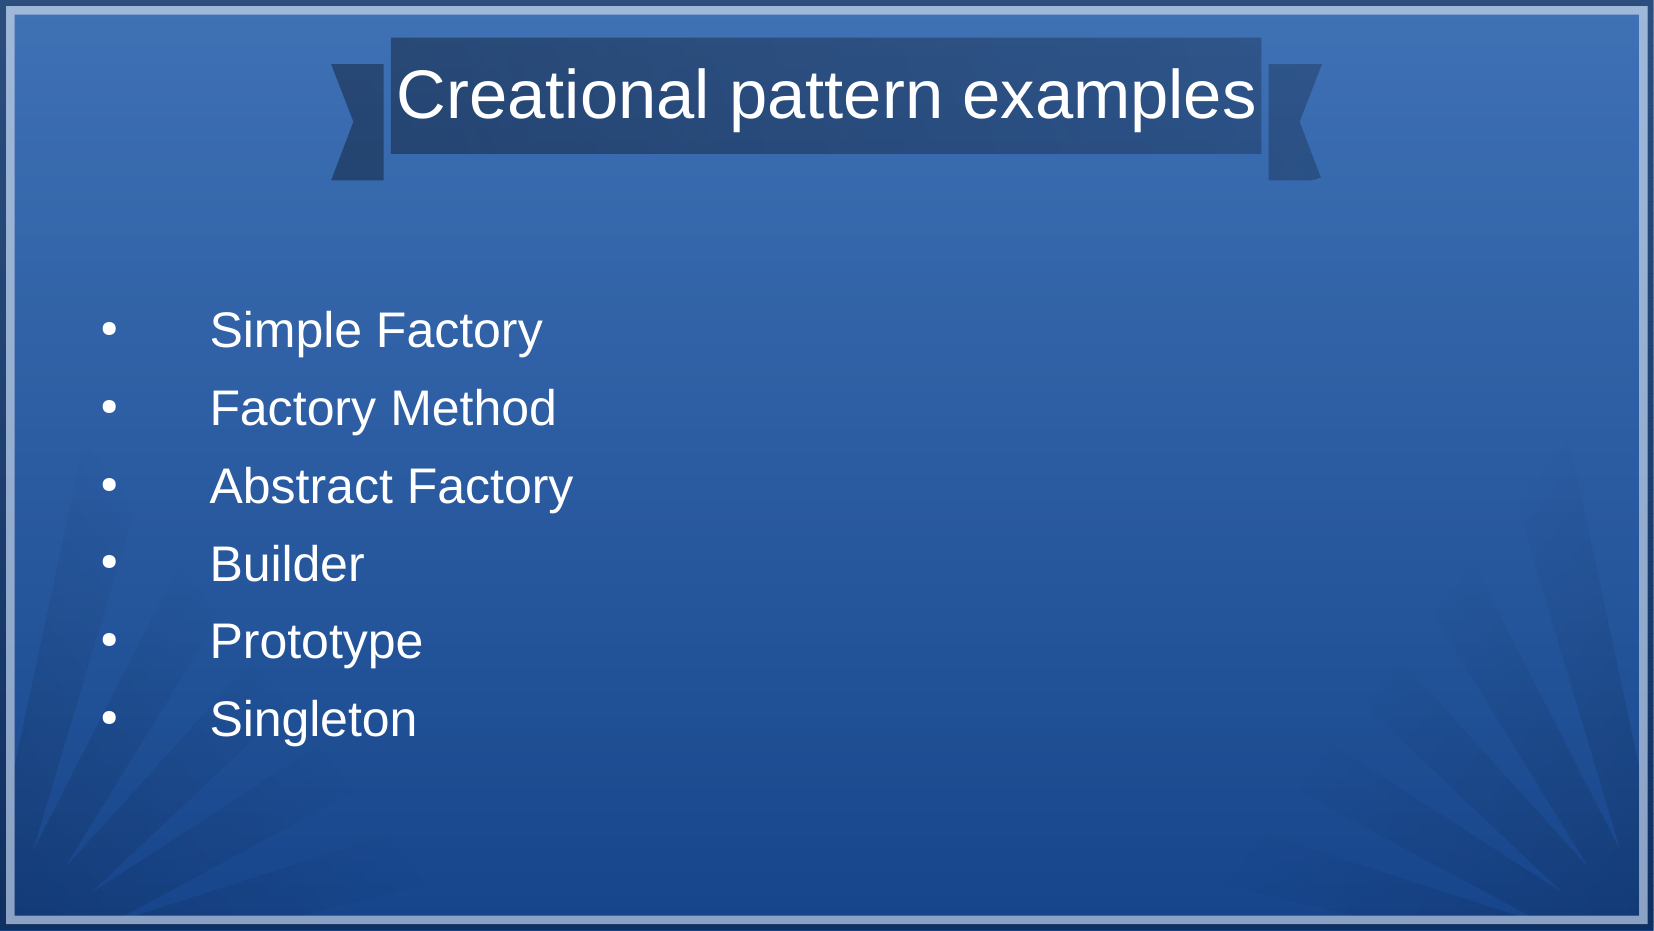

# Creational pattern examples
 Simple Factory
 Factory Method
 Abstract Factory
 Builder
 Prototype
 Singleton